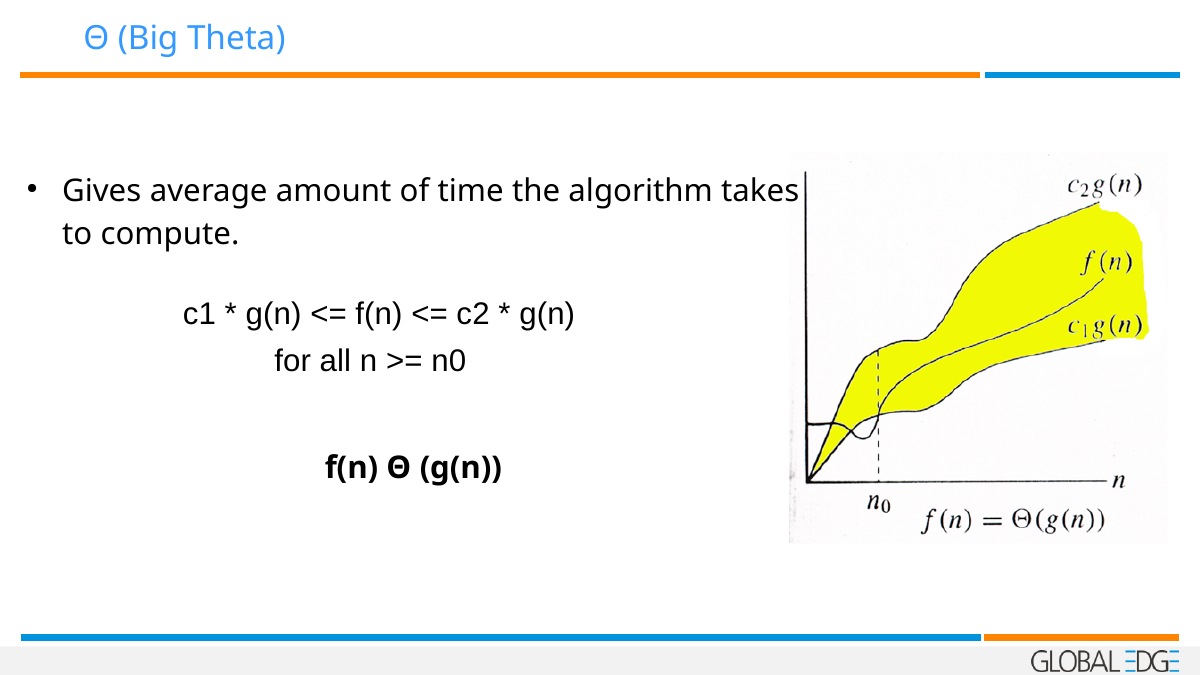

# Θ (Big Theta)
Gives average amount of time the algorithm takes to compute.
 		 c1 * g(n) <= f(n) <= c2 * g(n)
 			 for all n >= n0
f(n) Θ (g(n))